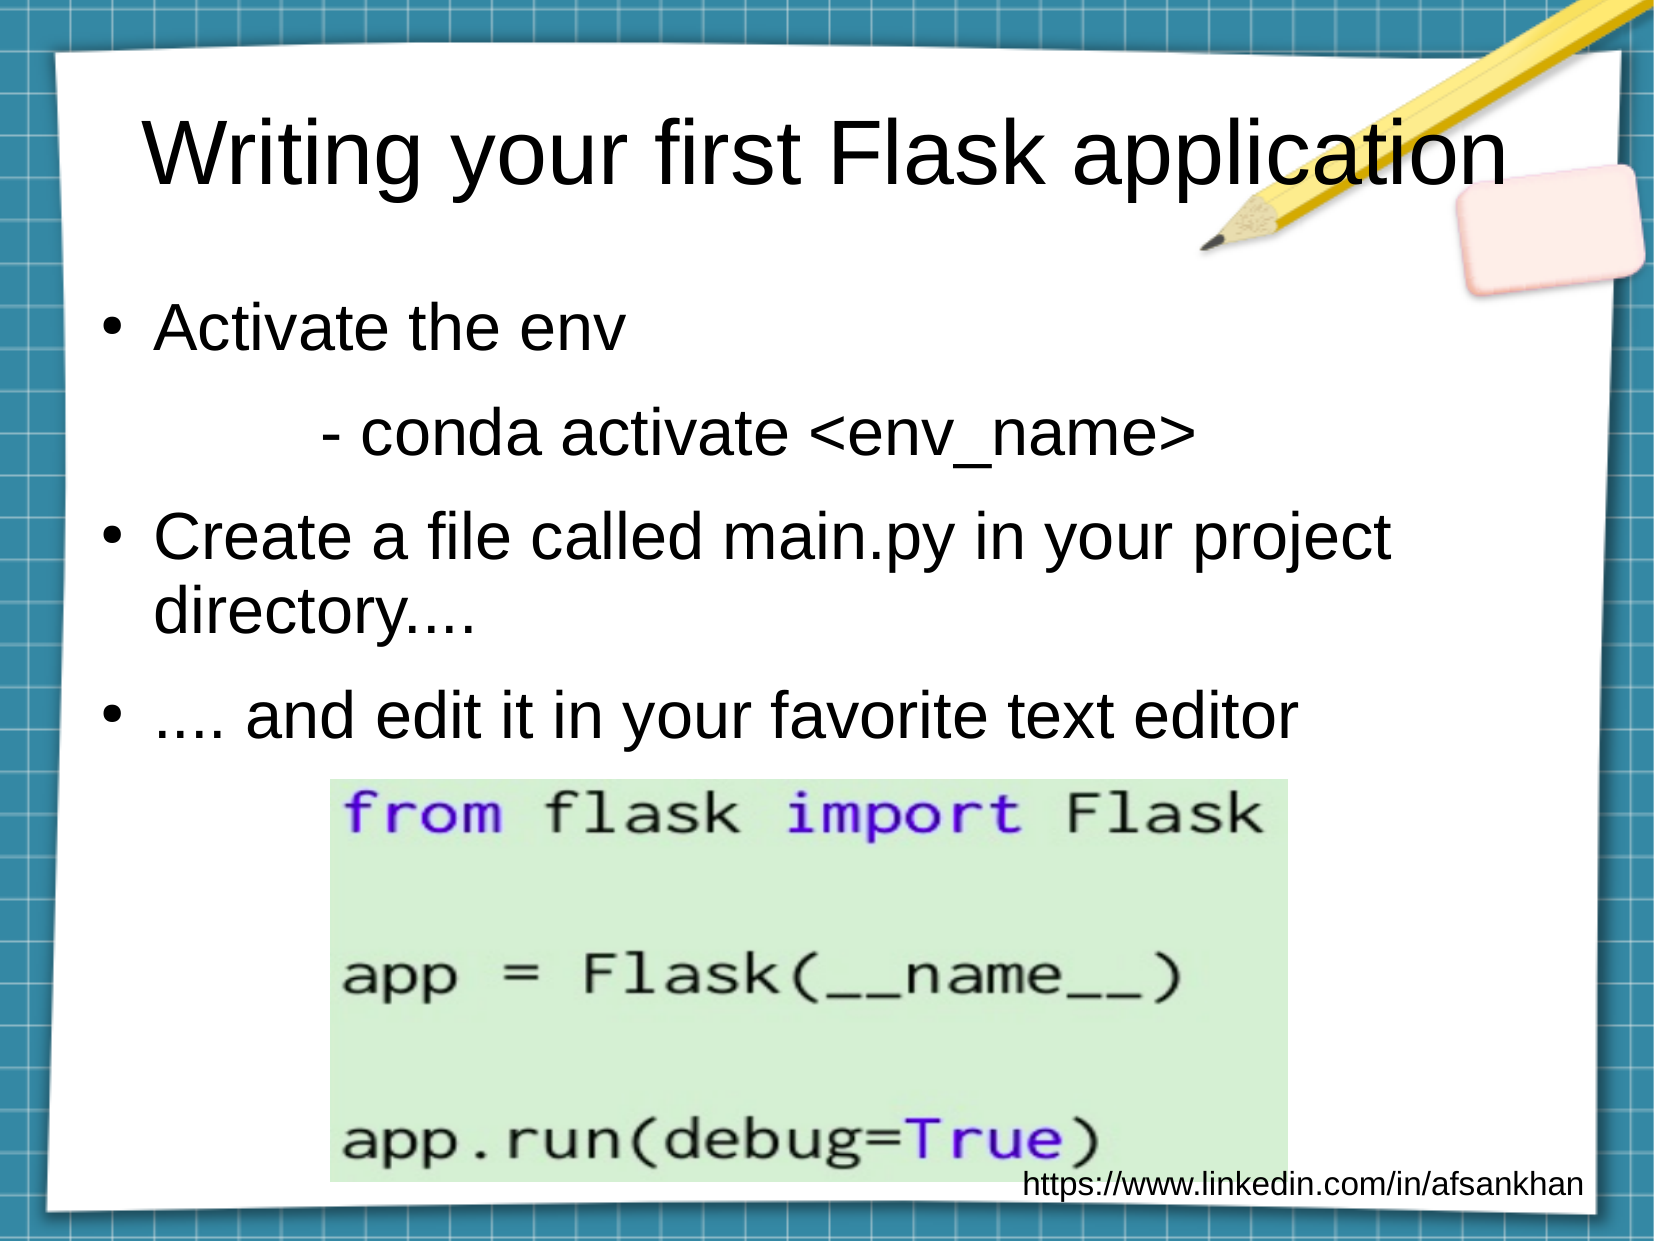

# Writing your first Flask application
Activate the env
 - conda activate <env_name>
Create a file called main.py in your project directory....
.... and edit it in your favorite text editor
https://www.linkedin.com/in/afsankhan